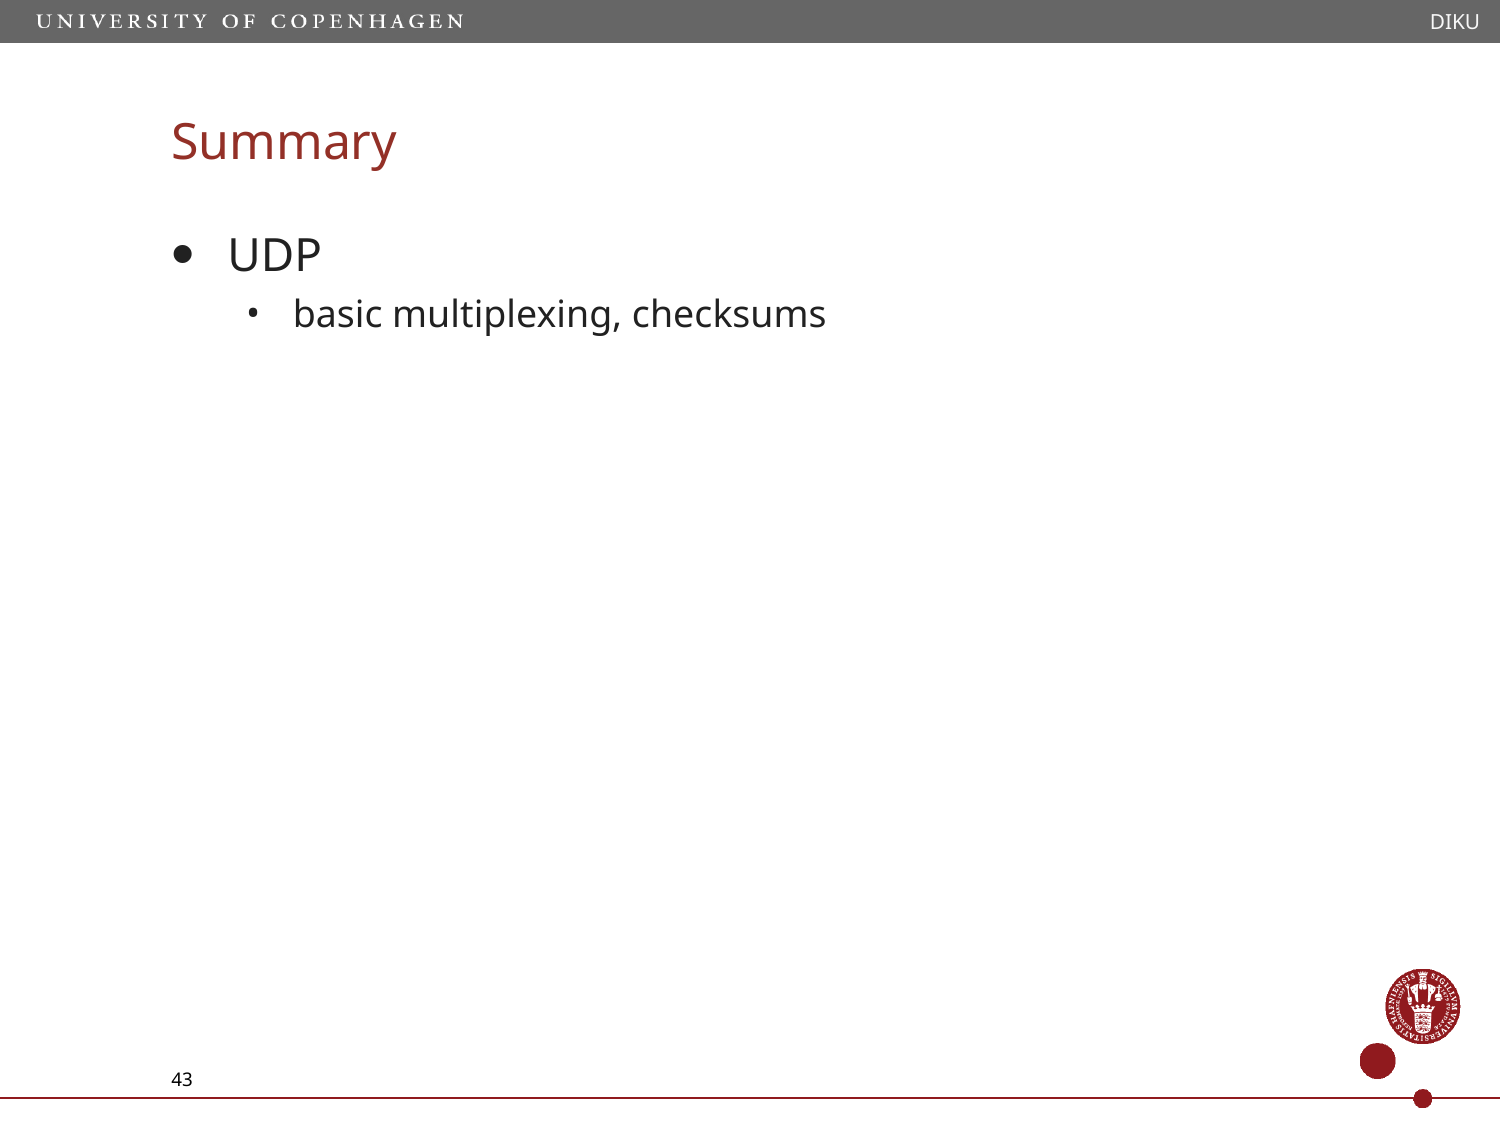

DIKU
# Summary
UDP
basic multiplexing, checksums